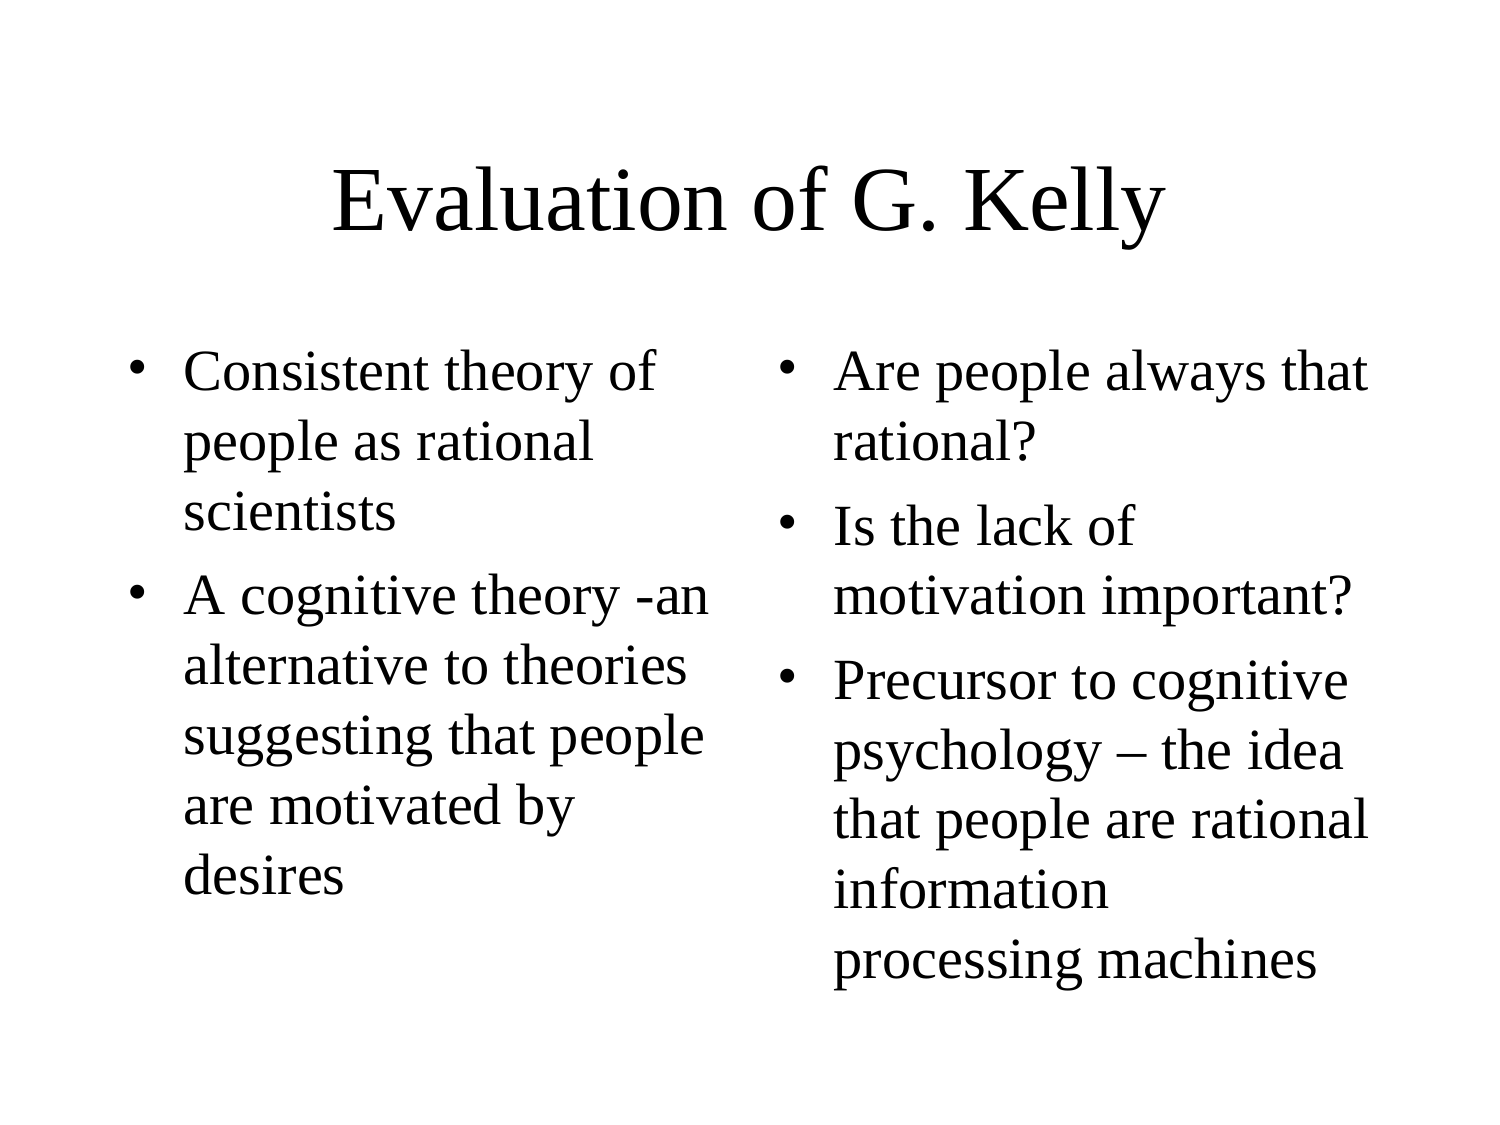

# Evaluation of G. Kelly
Consistent theory of people as rational scientists
A cognitive theory -an alternative to theories suggesting that people are motivated by desires
Are people always that rational?
Is the lack of motivation important?
Precursor to cognitive psychology – the idea that people are rational information processing machines